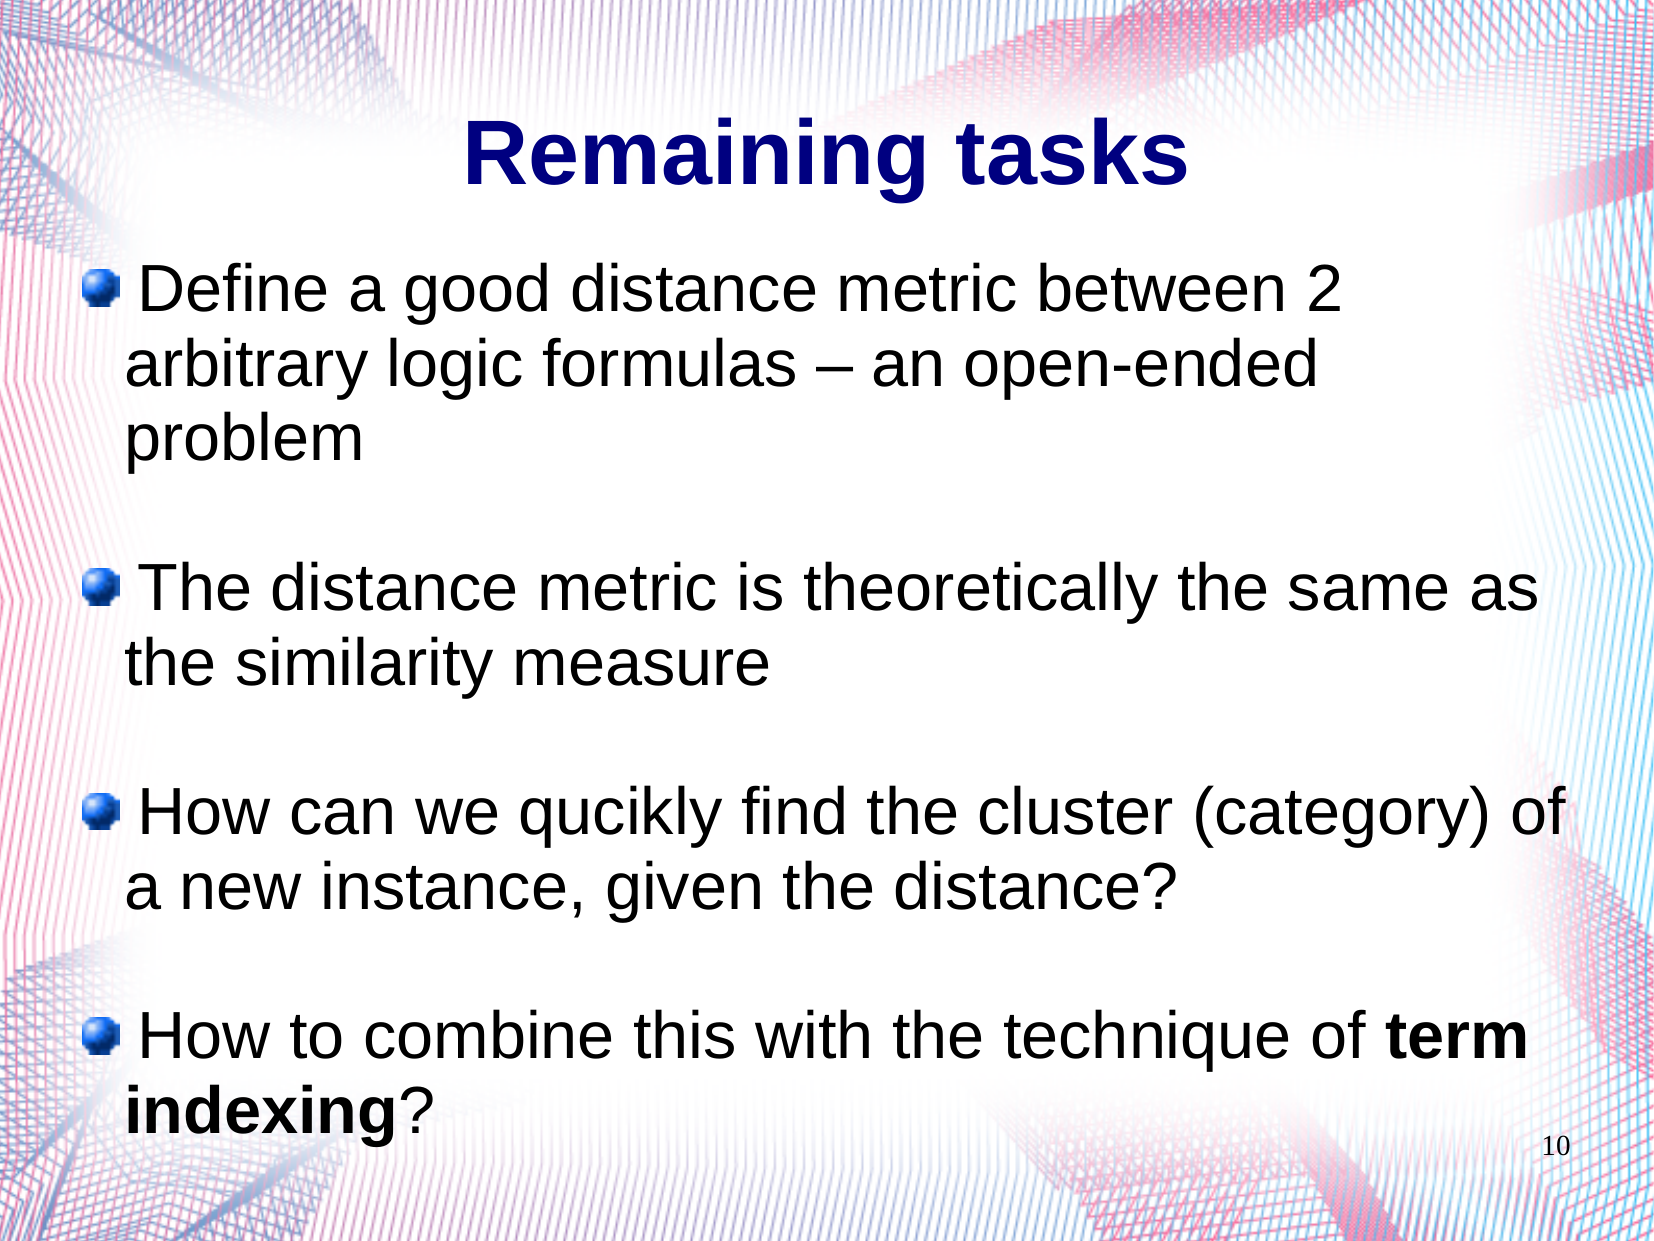

# Remaining tasks
 Define a good distance metric between 2 arbitrary logic formulas – an open-ended problem
 The distance metric is theoretically the same as the similarity measure
 How can we qucikly find the cluster (category) of a new instance, given the distance?
 How to combine this with the technique of term indexing?
10